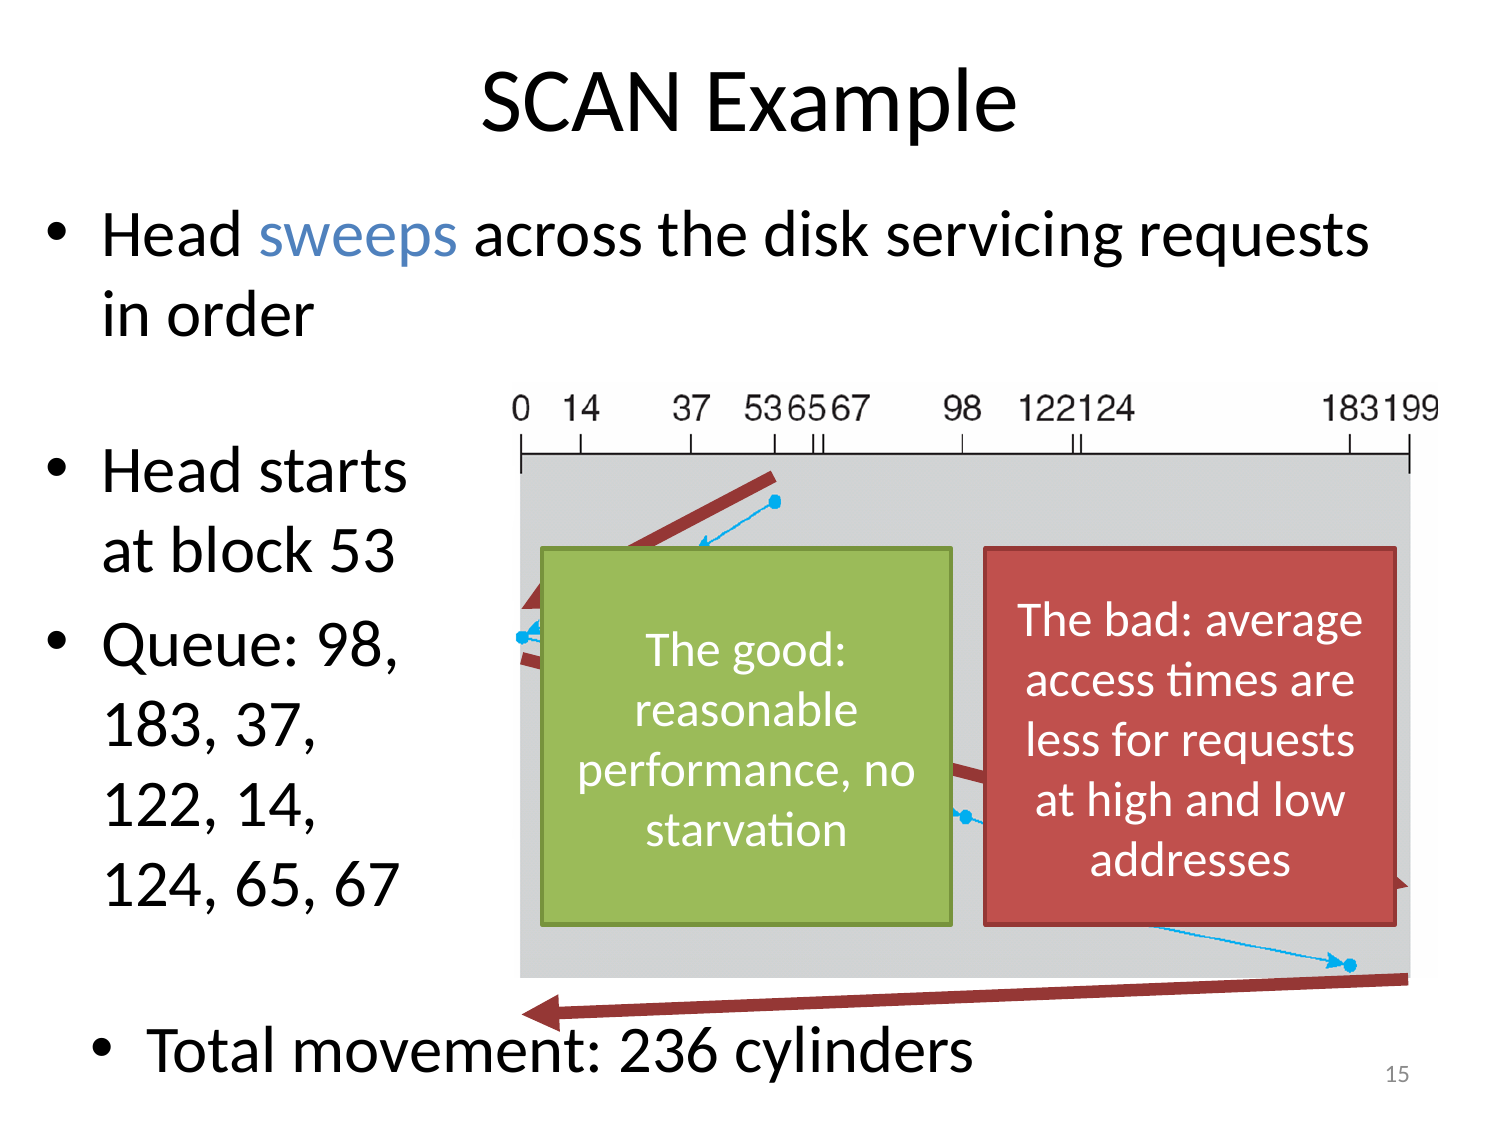

# SCAN Example
Head sweeps across the disk servicing requests in order
Head starts at block 53
Queue: 98, 183, 37, 122, 14, 124, 65, 67
The good: reasonable performance, no starvation
The bad: average access times are less for requests at high and low addresses
Total movement: 236 cylinders